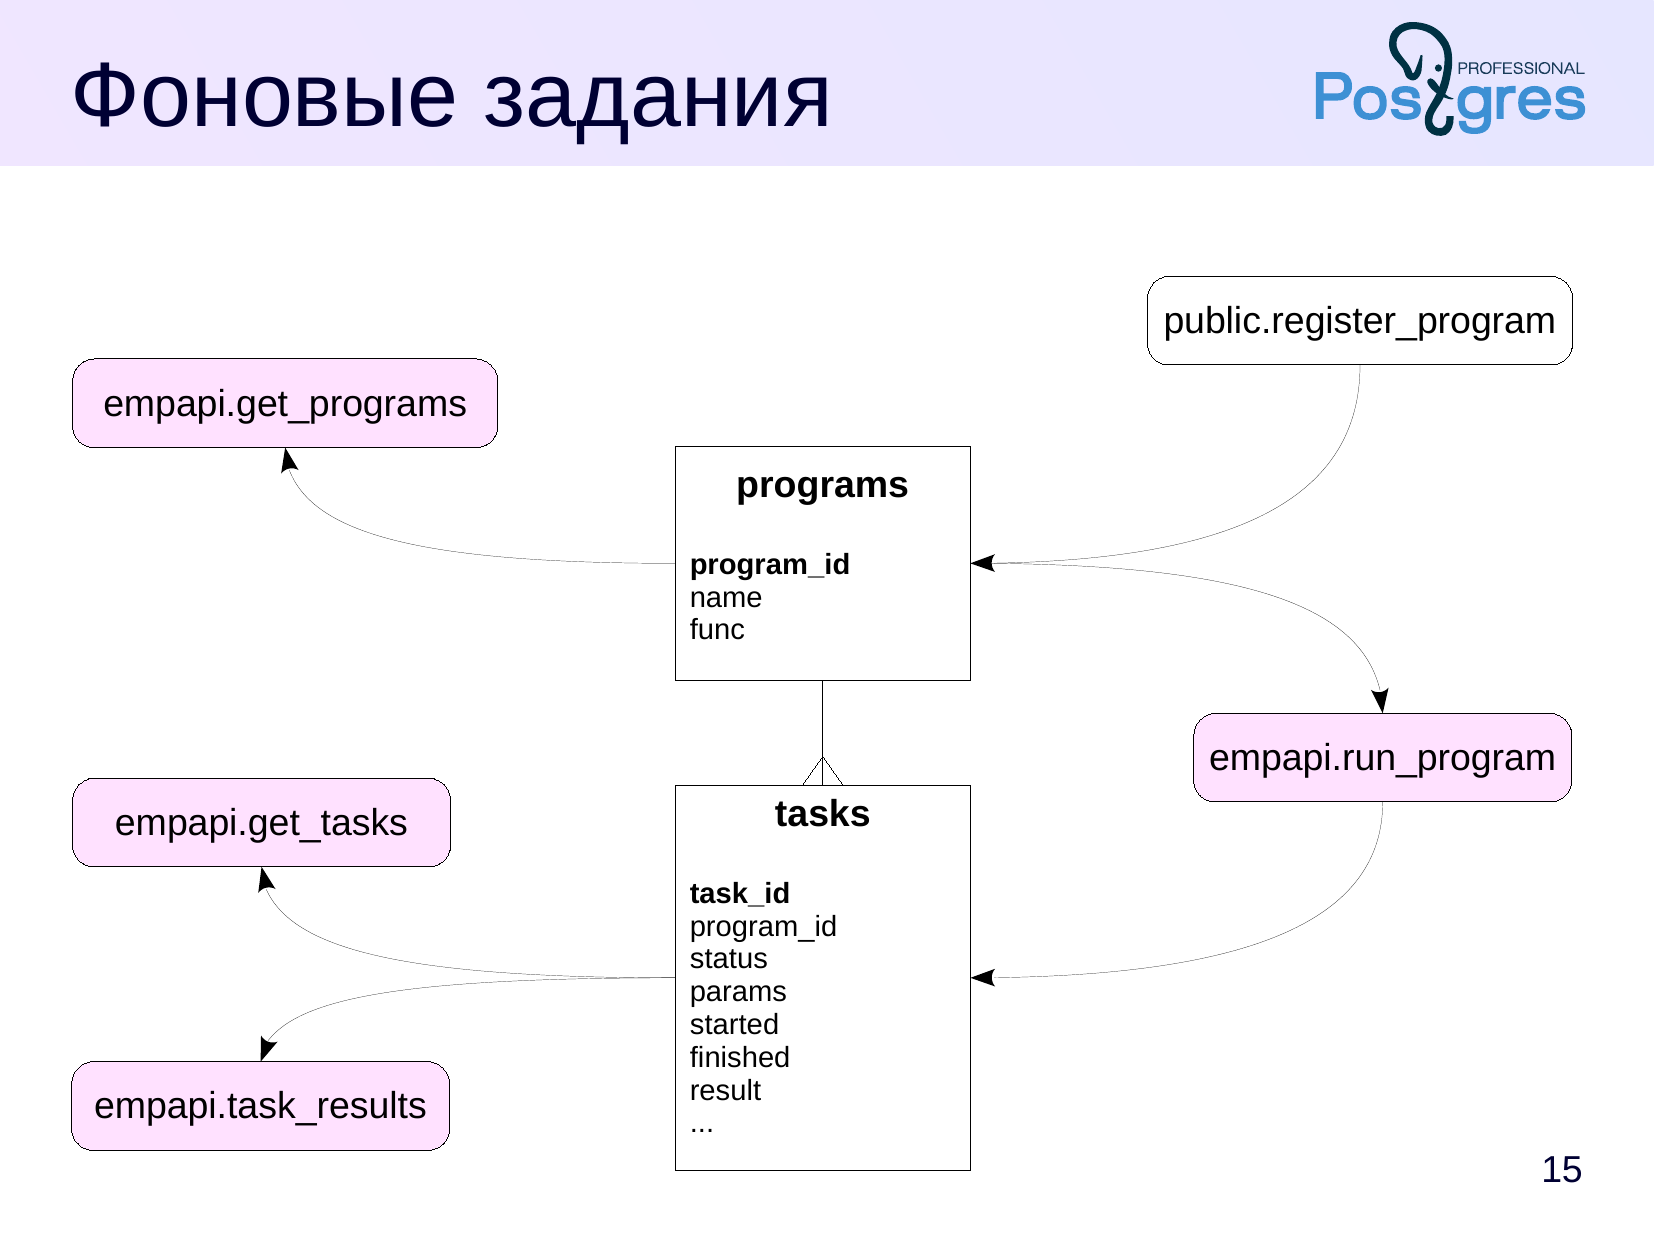

# Фоновые задания
public.register_program
empapi.get_programs
programs
program_id
name
func
empapi.run_program
empapi.get_tasks
tasks
task_id
program_id
status
params
started
finished
result
...
empapi.task_results